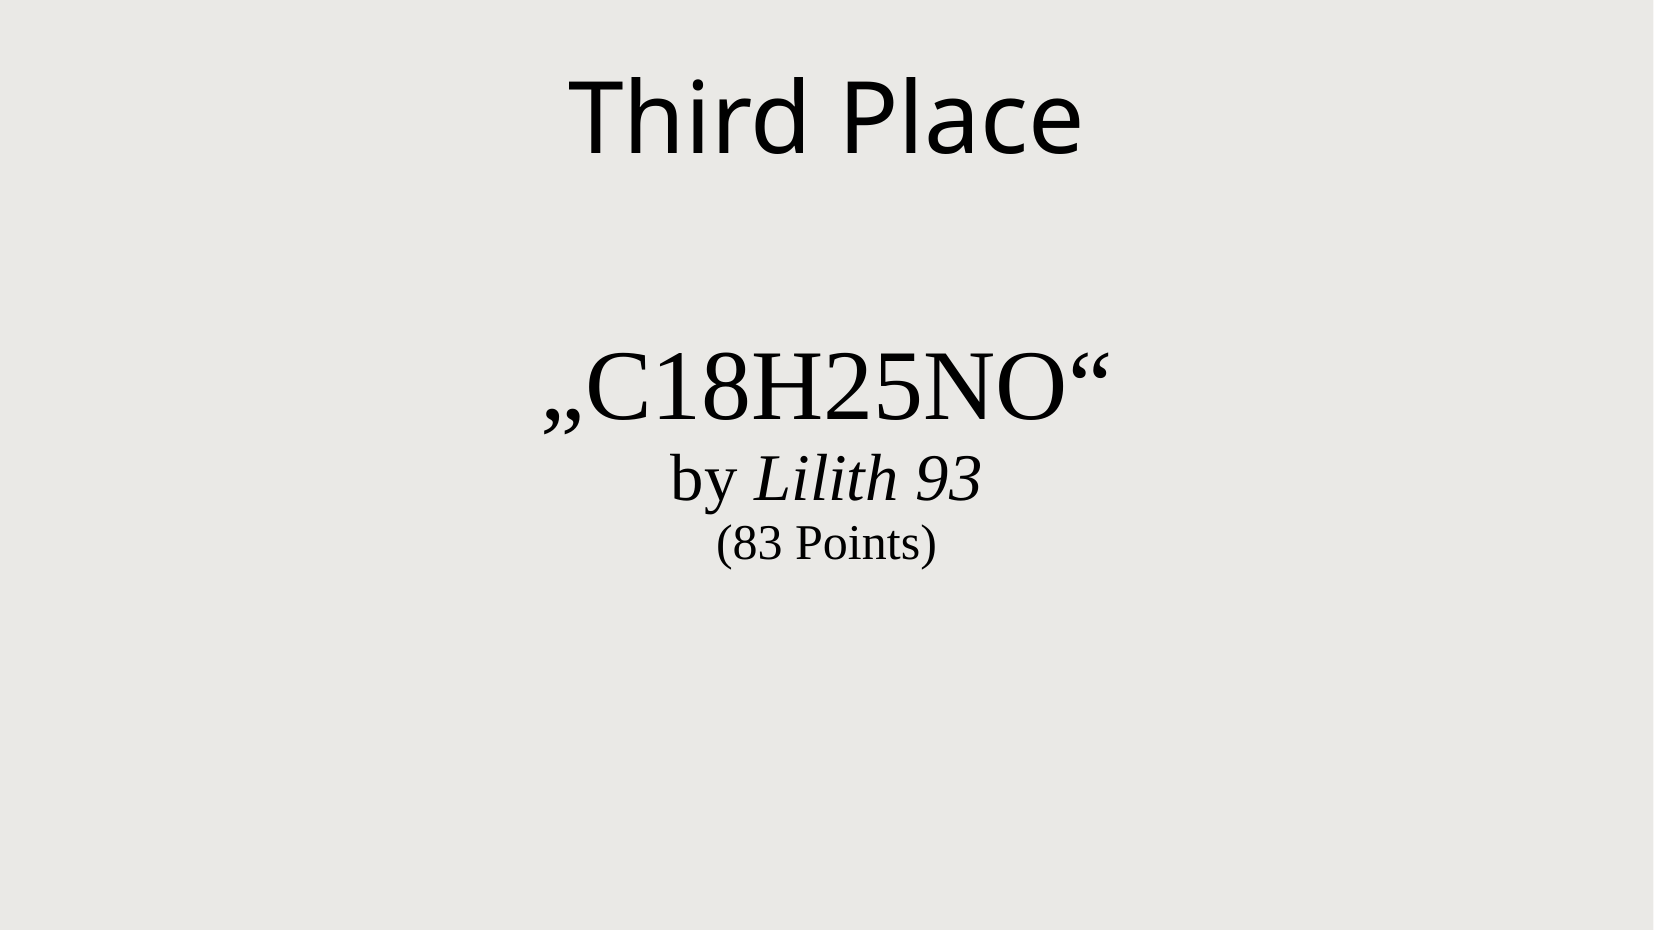

Third Place
# „C18H25NO“ by Lilith 93
(83 Points)